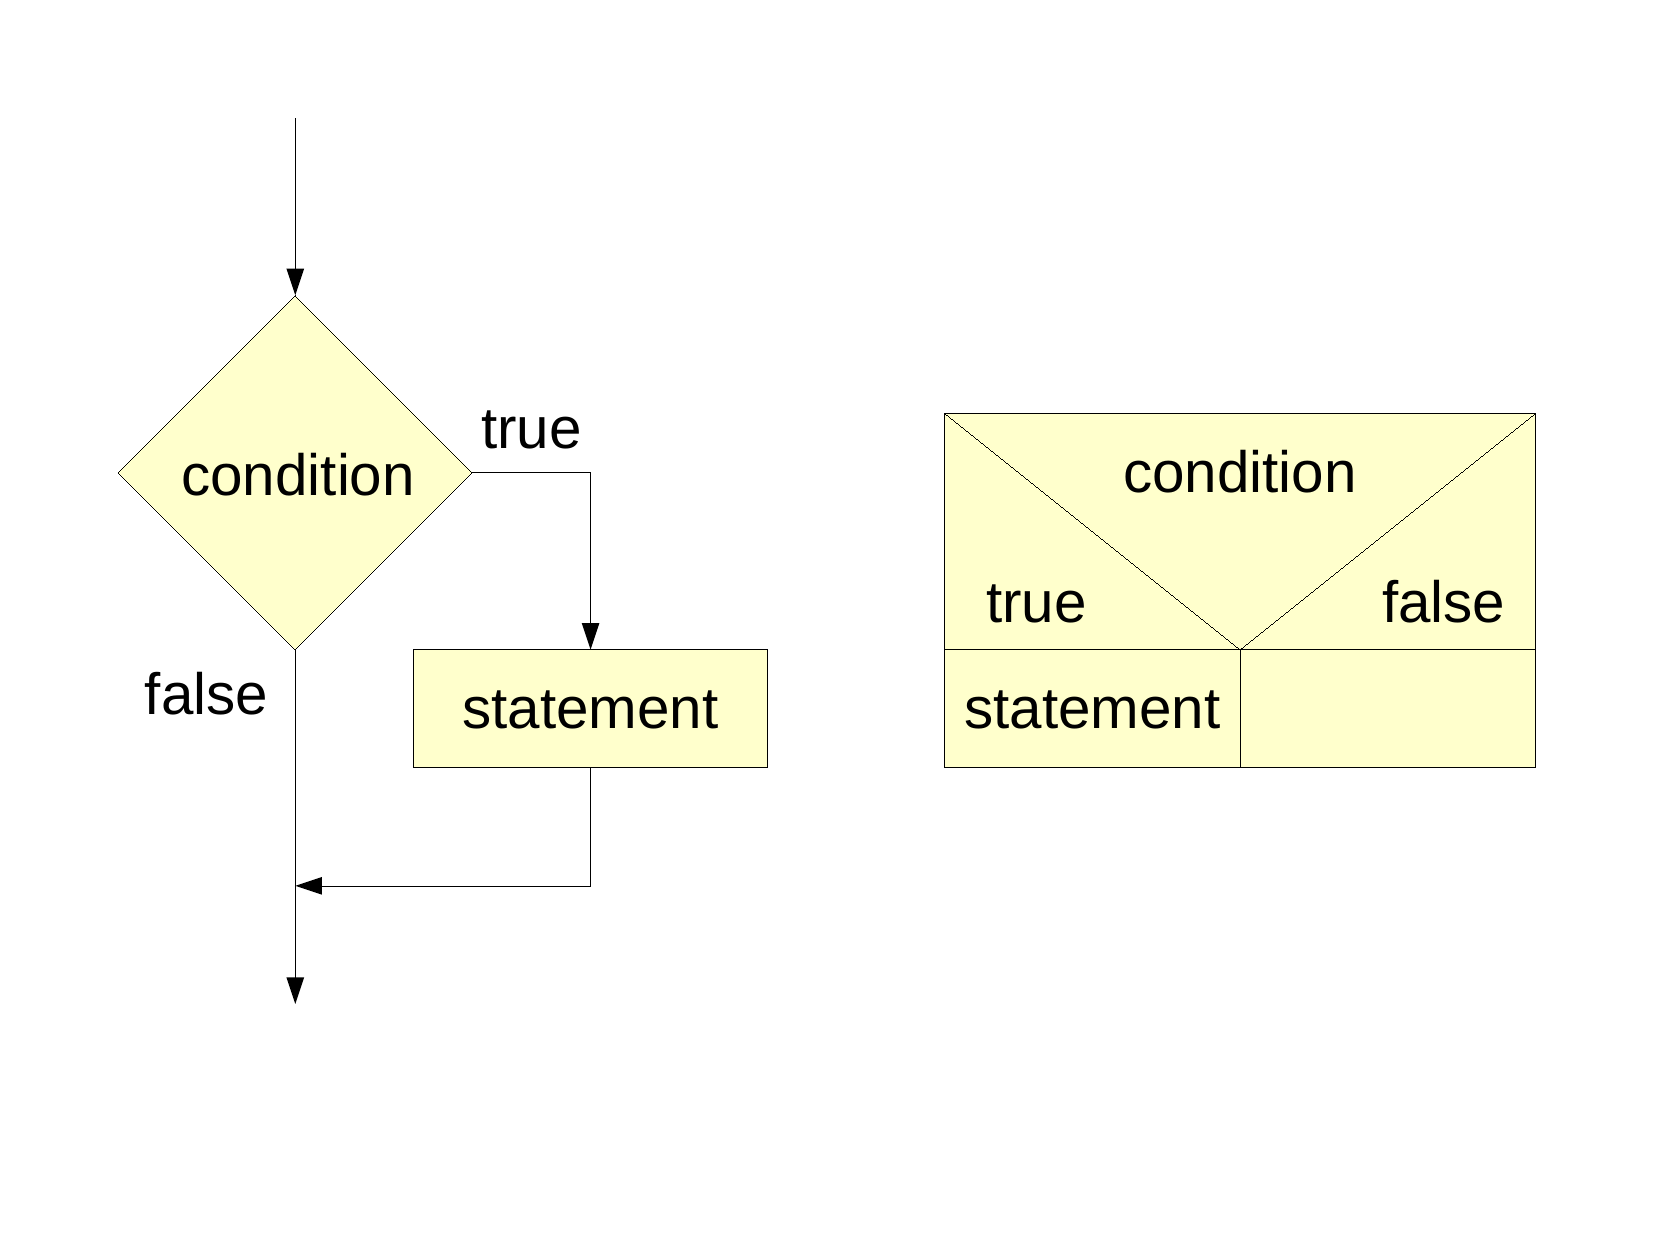

true
condition
false
statement
condition
true
false
statement